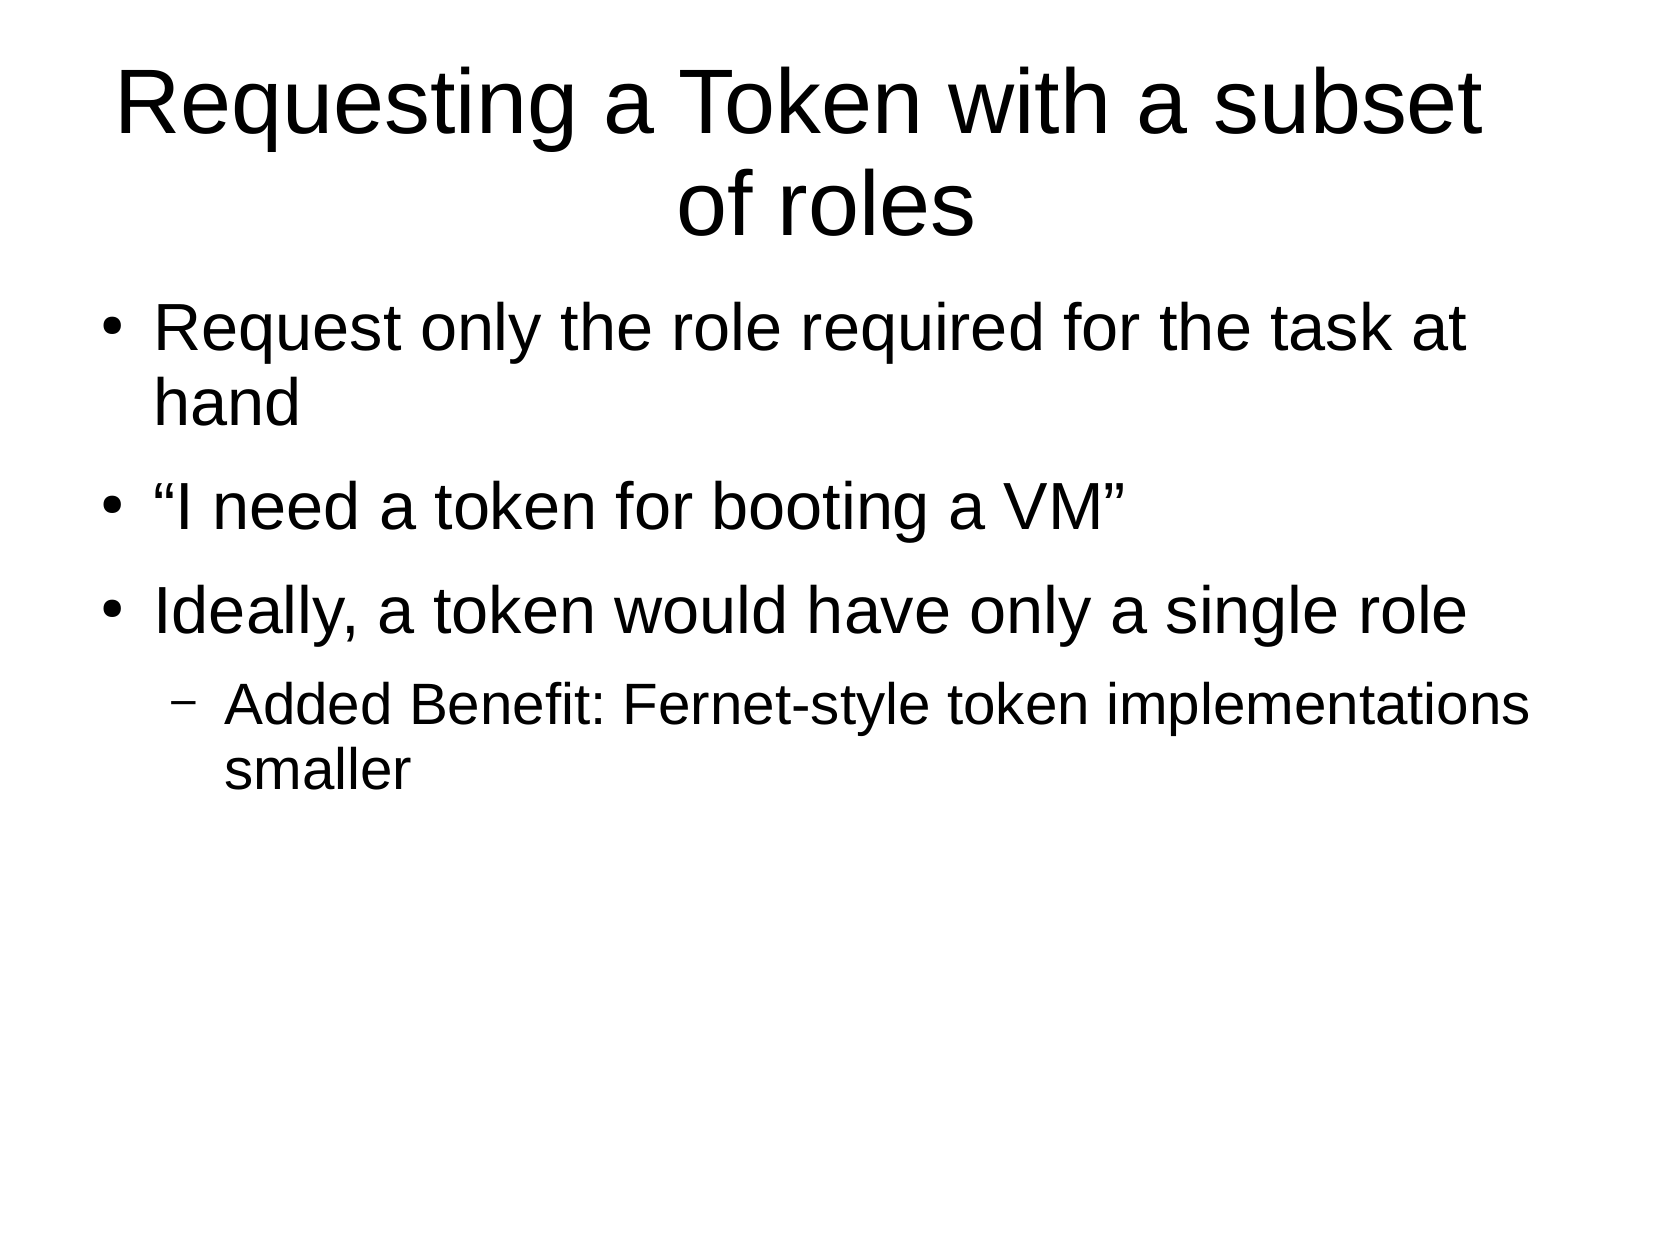

# Requesting a Token with a subset 	of roles
Request only the role required for the task at hand
“I need a token for booting a VM”
Ideally, a token would have only a single role
Added Benefit: Fernet-style token implementations smaller